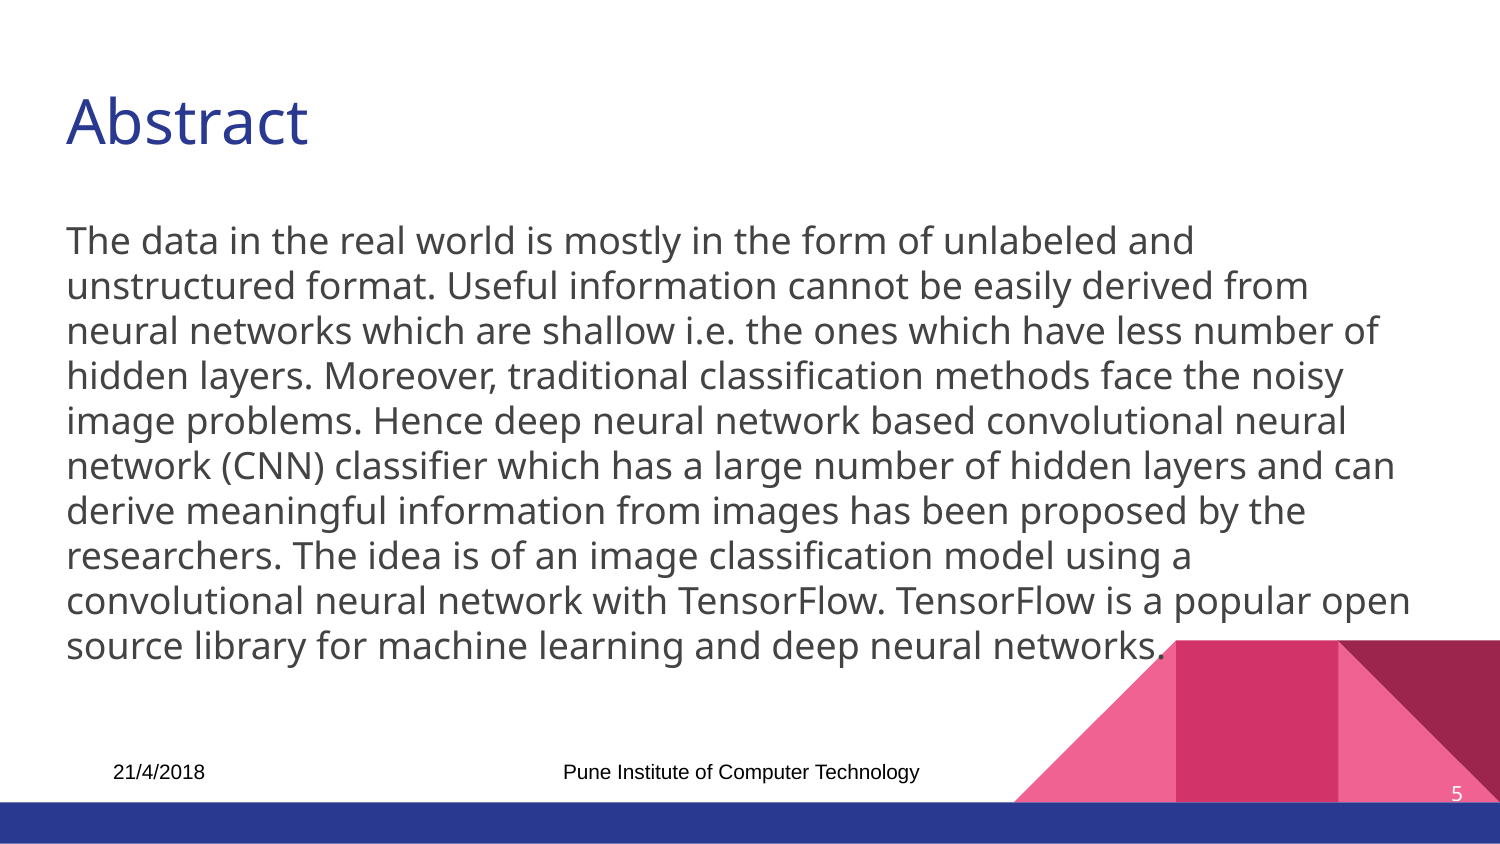

# Abstract
The data in the real world is mostly in the form of unlabeled and unstructured format. Useful information cannot be easily derived from neural networks which are shallow i.e. the ones which have less number of hidden layers. Moreover, traditional classification methods face the noisy image problems. Hence deep neural network based convolutional neural network (CNN) classifier which has a large number of hidden layers and can derive meaningful information from images has been proposed by the researchers. The idea is of an image classification model using a convolutional neural network with TensorFlow. TensorFlow is a popular open source library for machine learning and deep neural networks.